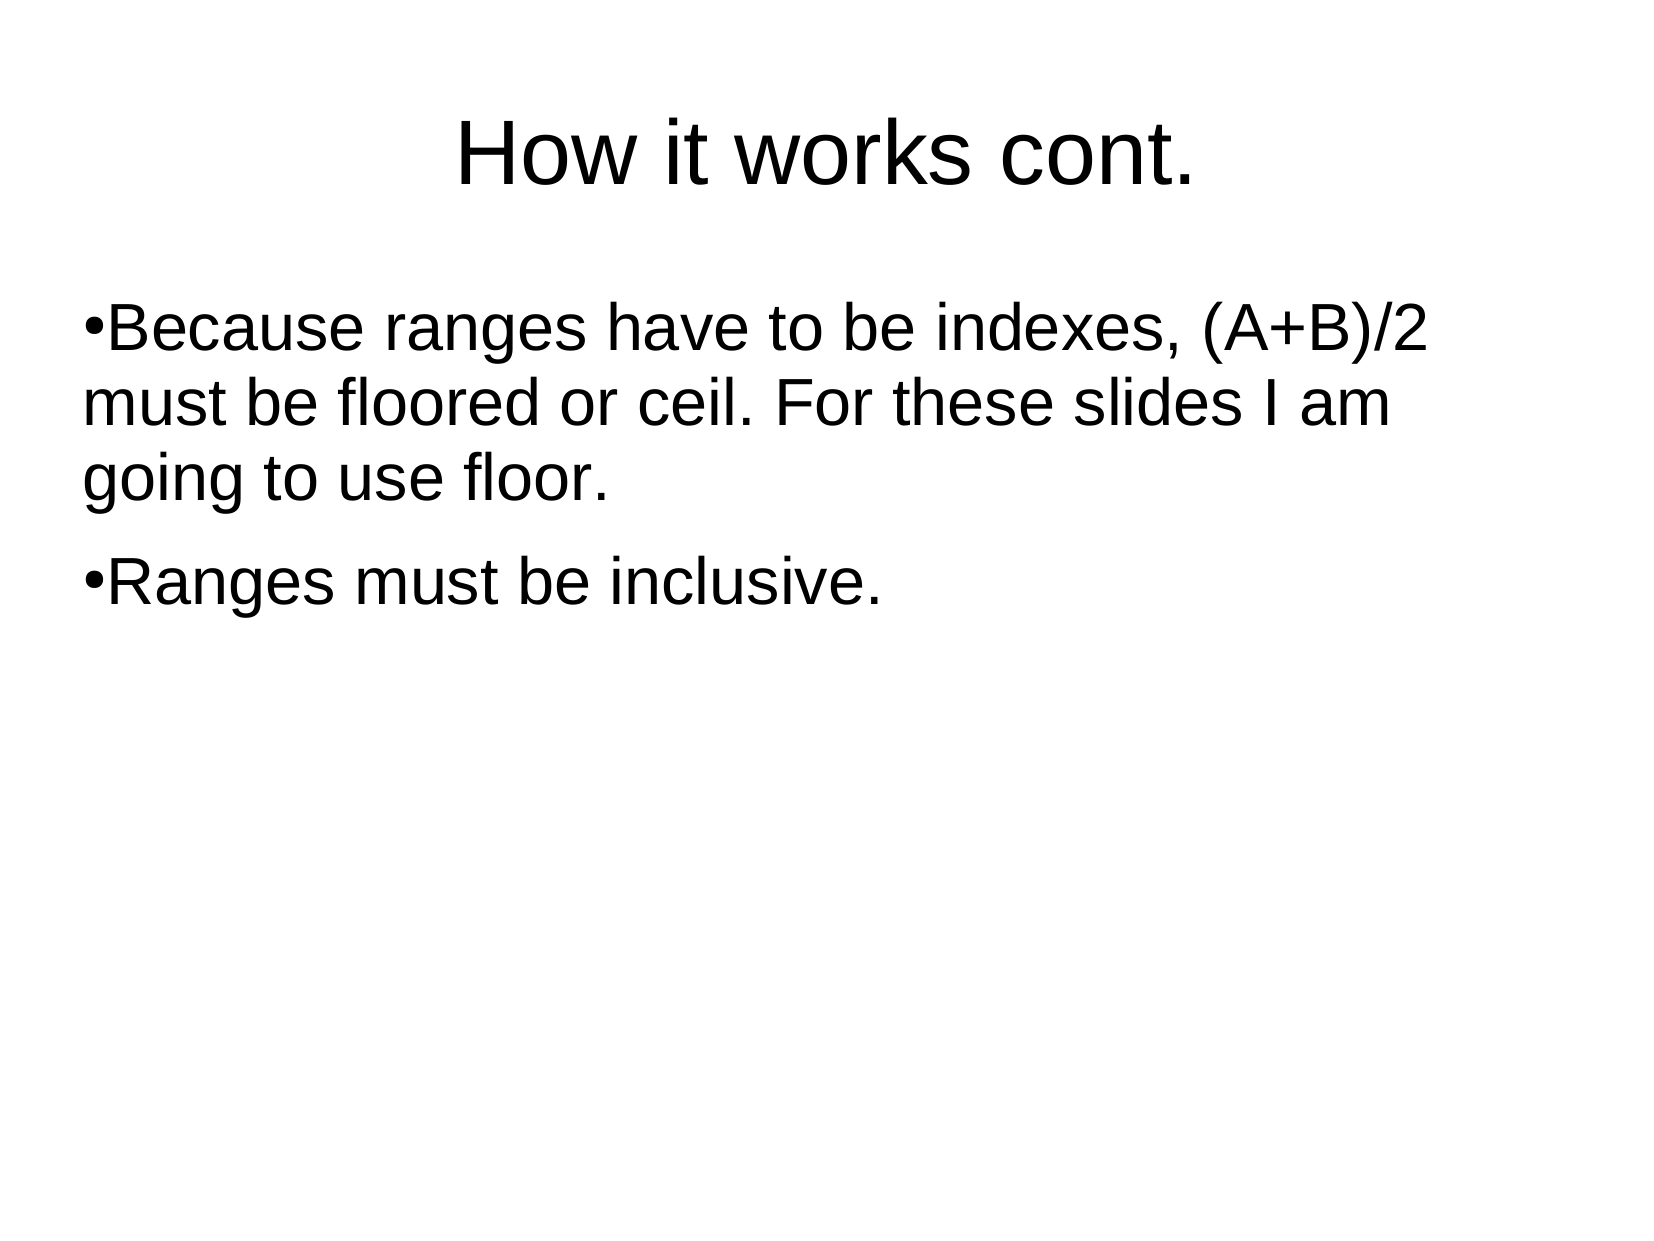

# How it works cont.
Because ranges have to be indexes, (A+B)/2 must be floored or ceil. For these slides I am going to use floor.
Ranges must be inclusive.